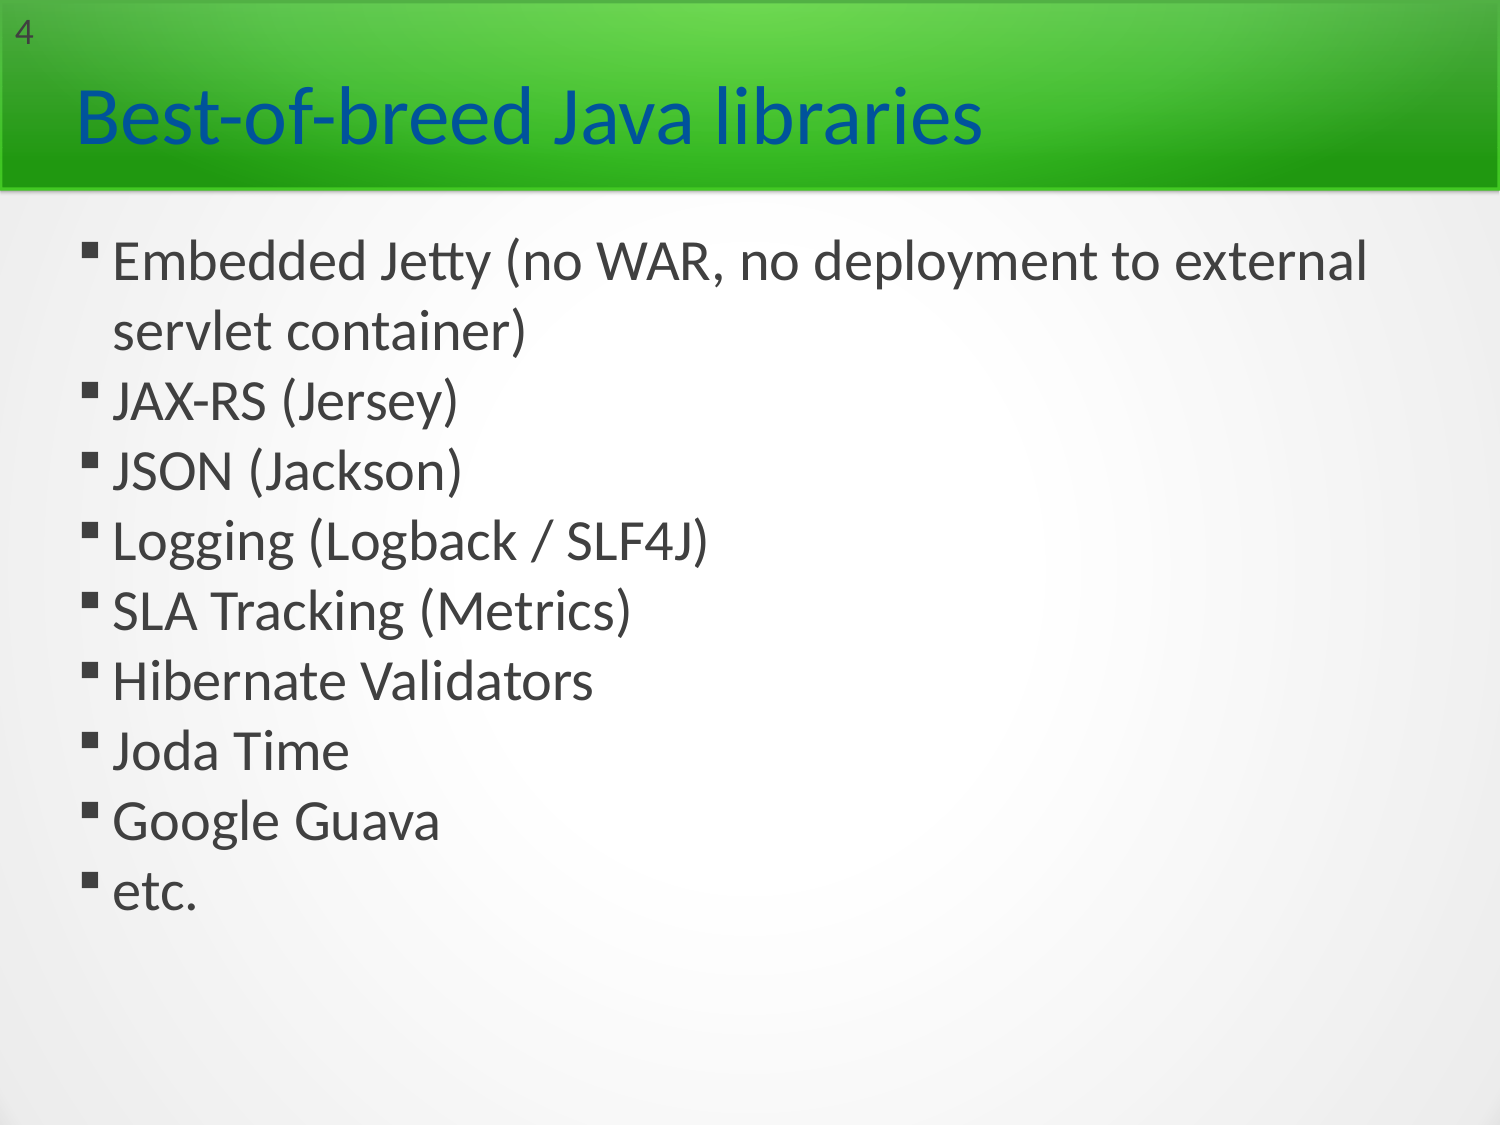

Best-of-breed Java libraries
Embedded Jetty (no WAR, no deployment to external servlet container)
JAX-RS (Jersey)
JSON (Jackson)
Logging (Logback / SLF4J)
SLA Tracking (Metrics)
Hibernate Validators
Joda Time
Google Guava
etc.